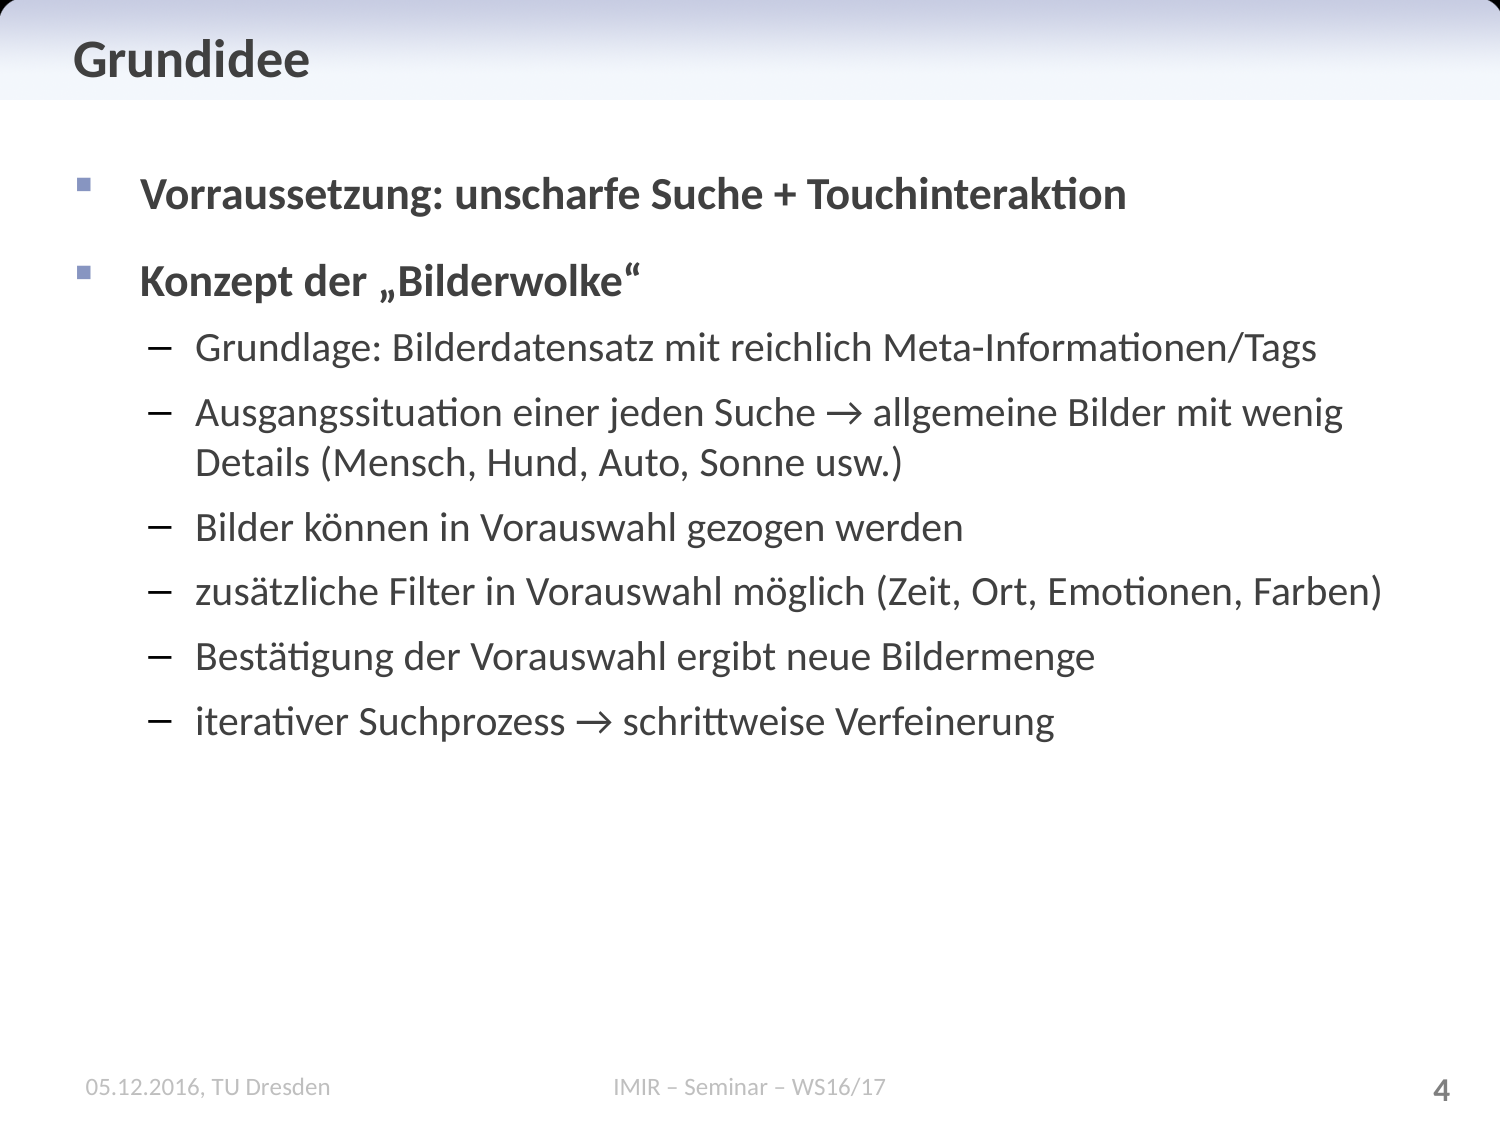

Grundidee
# Vorraussetzung: unscharfe Suche + Touchinteraktion
Konzept der „Bilderwolke“
Grundlage: Bilderdatensatz mit reichlich Meta-Informationen/Tags
Ausgangssituation einer jeden Suche → allgemeine Bilder mit wenig Details (Mensch, Hund, Auto, Sonne usw.)
Bilder können in Vorauswahl gezogen werden
zusätzliche Filter in Vorauswahl möglich (Zeit, Ort, Emotionen, Farben)
Bestätigung der Vorauswahl ergibt neue Bildermenge
iterativer Suchprozess → schrittweise Verfeinerung